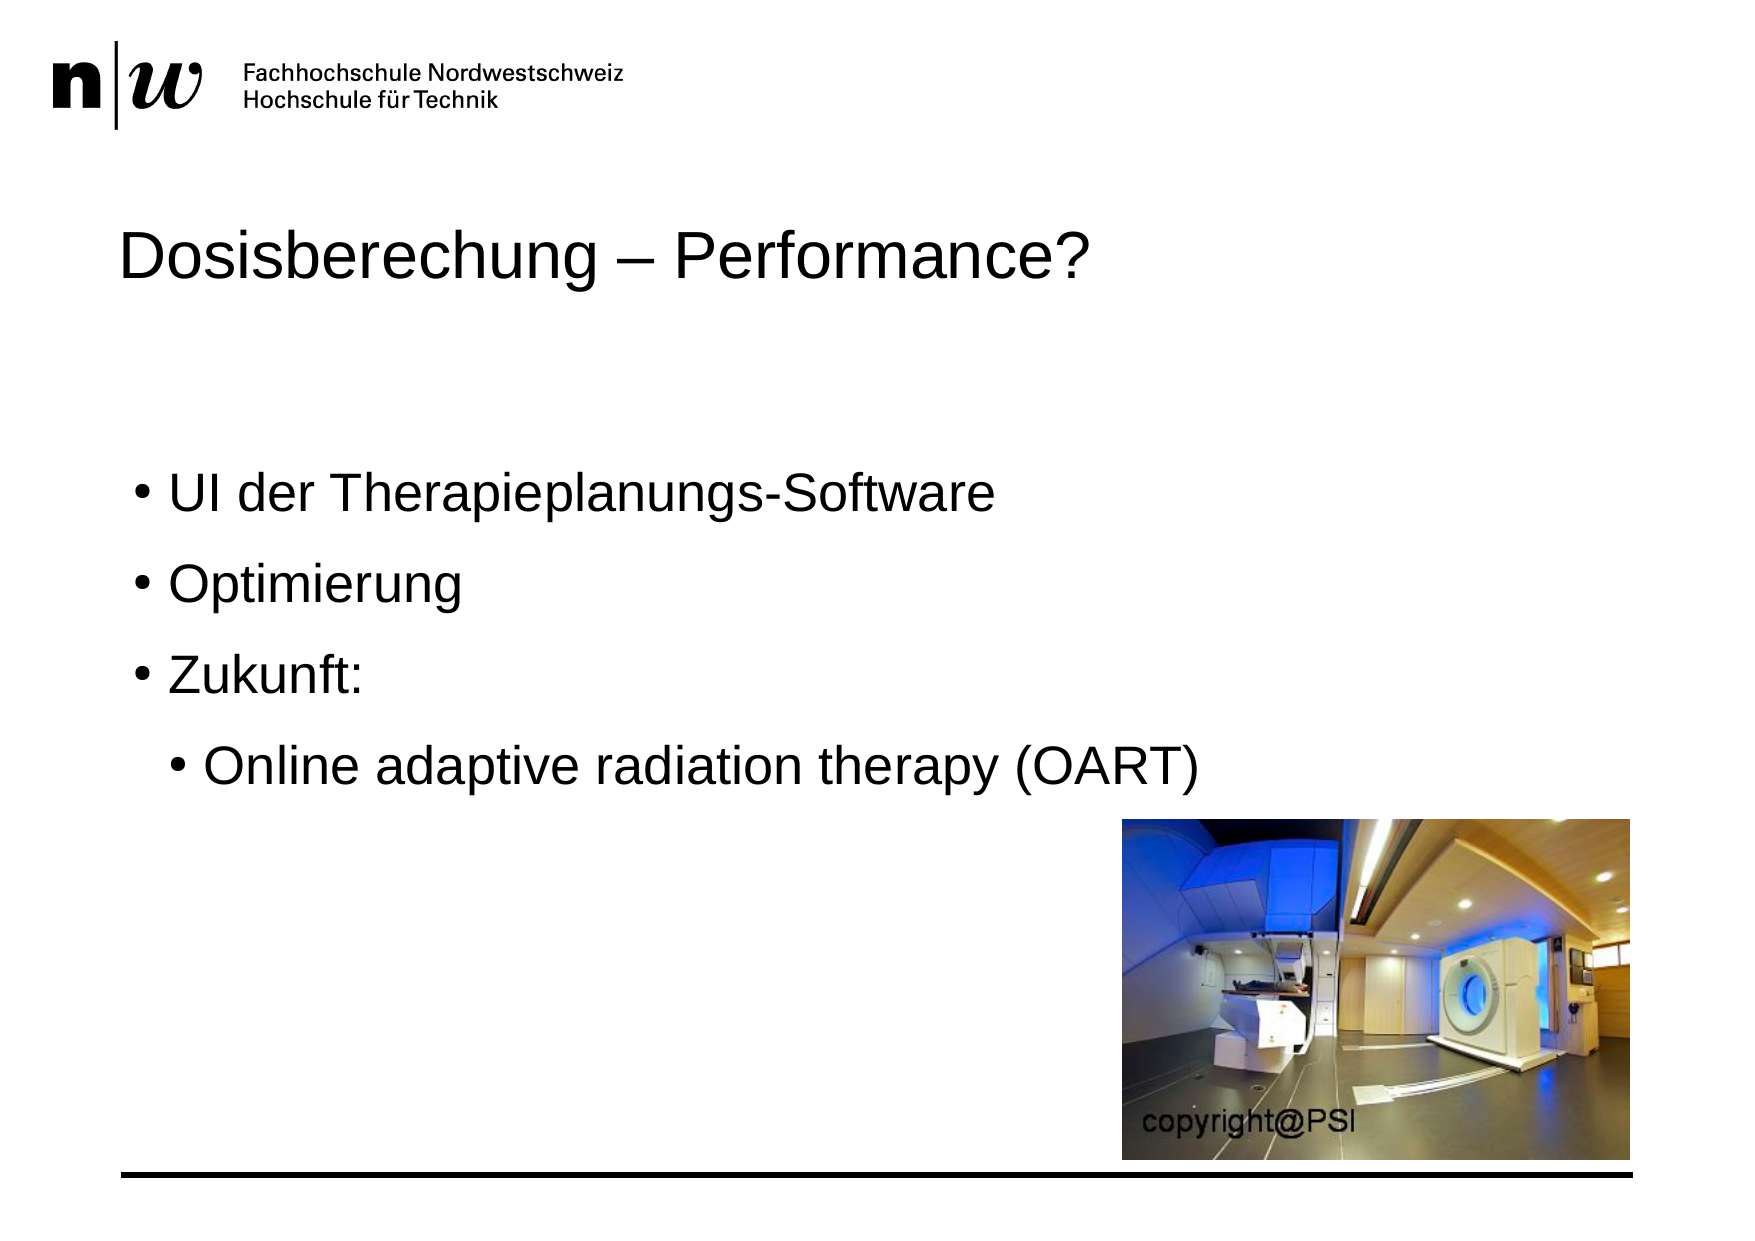

Dosisberechung – Performance?
UI der Therapieplanungs-Software
Optimierung
Zukunft:
Online adaptive radiation therapy (OART)